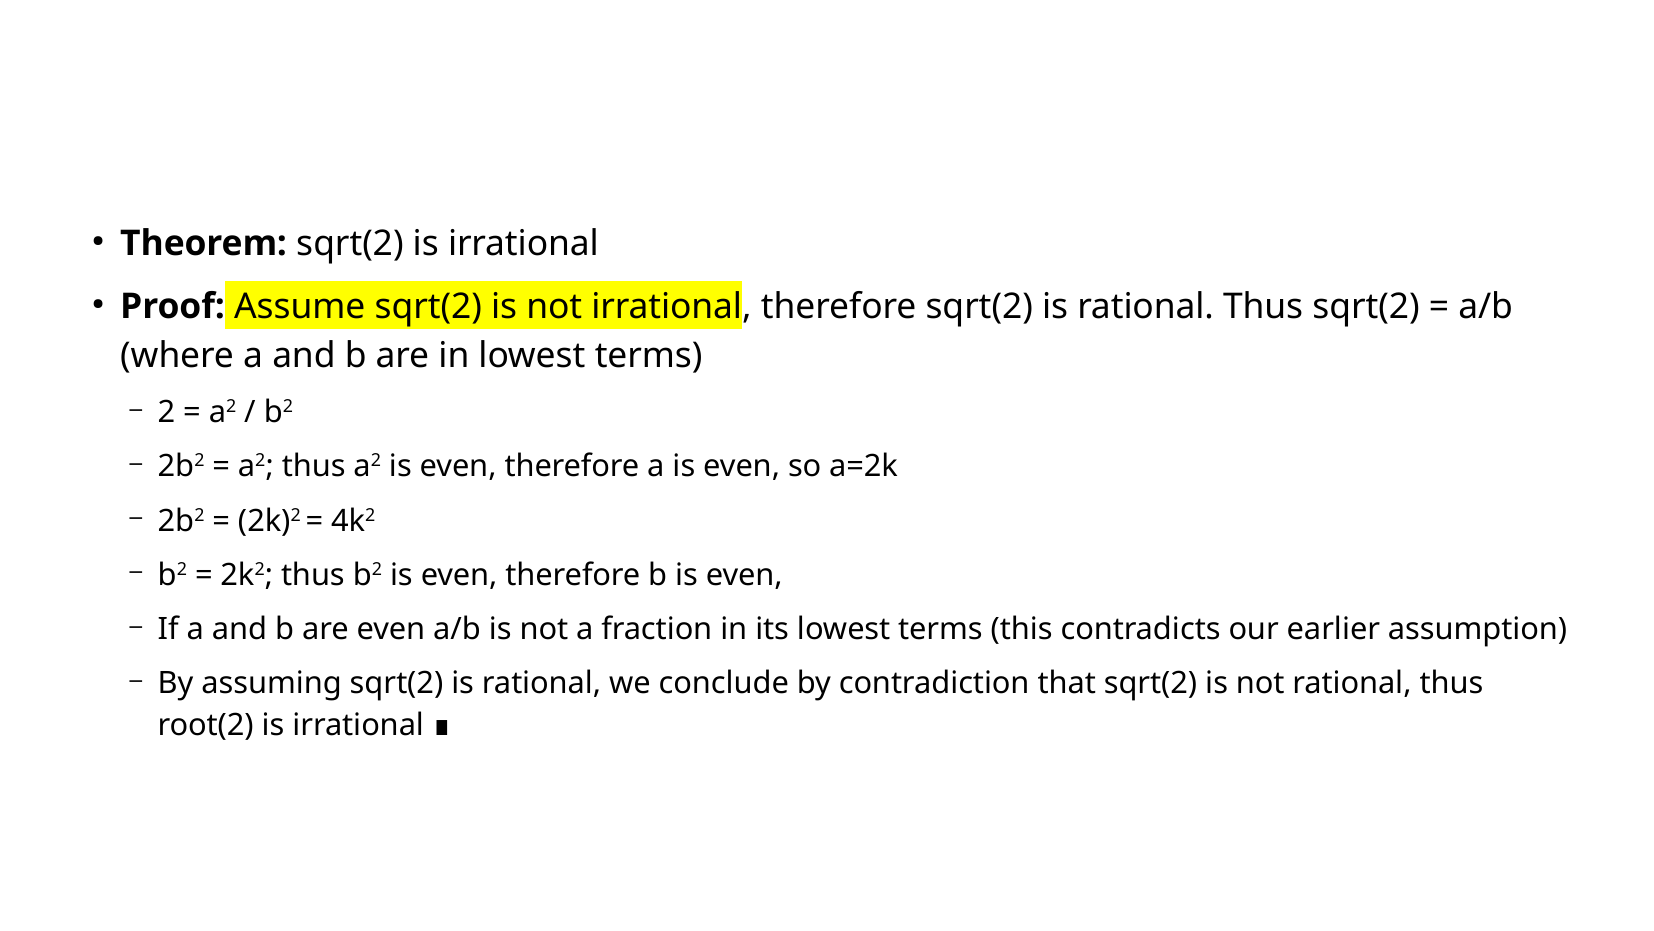

#
Theorem: sqrt(2) is irrational
Proof: Assume sqrt(2) is not irrational, therefore sqrt(2) is rational. Thus sqrt(2) = a/b (where a and b are in lowest terms)
2 = a2 / b2
2b2 = a2; thus a2 is even, therefore a is even, so a=2k
2b2 = (2k)2 = 4k2
b2 = 2k2; thus b2 is even, therefore b is even,
If a and b are even a/b is not a fraction in its lowest terms (this contradicts our earlier assumption)
By assuming sqrt(2) is rational, we conclude by contradiction that sqrt(2) is not rational, thus root(2) is irrational ∎